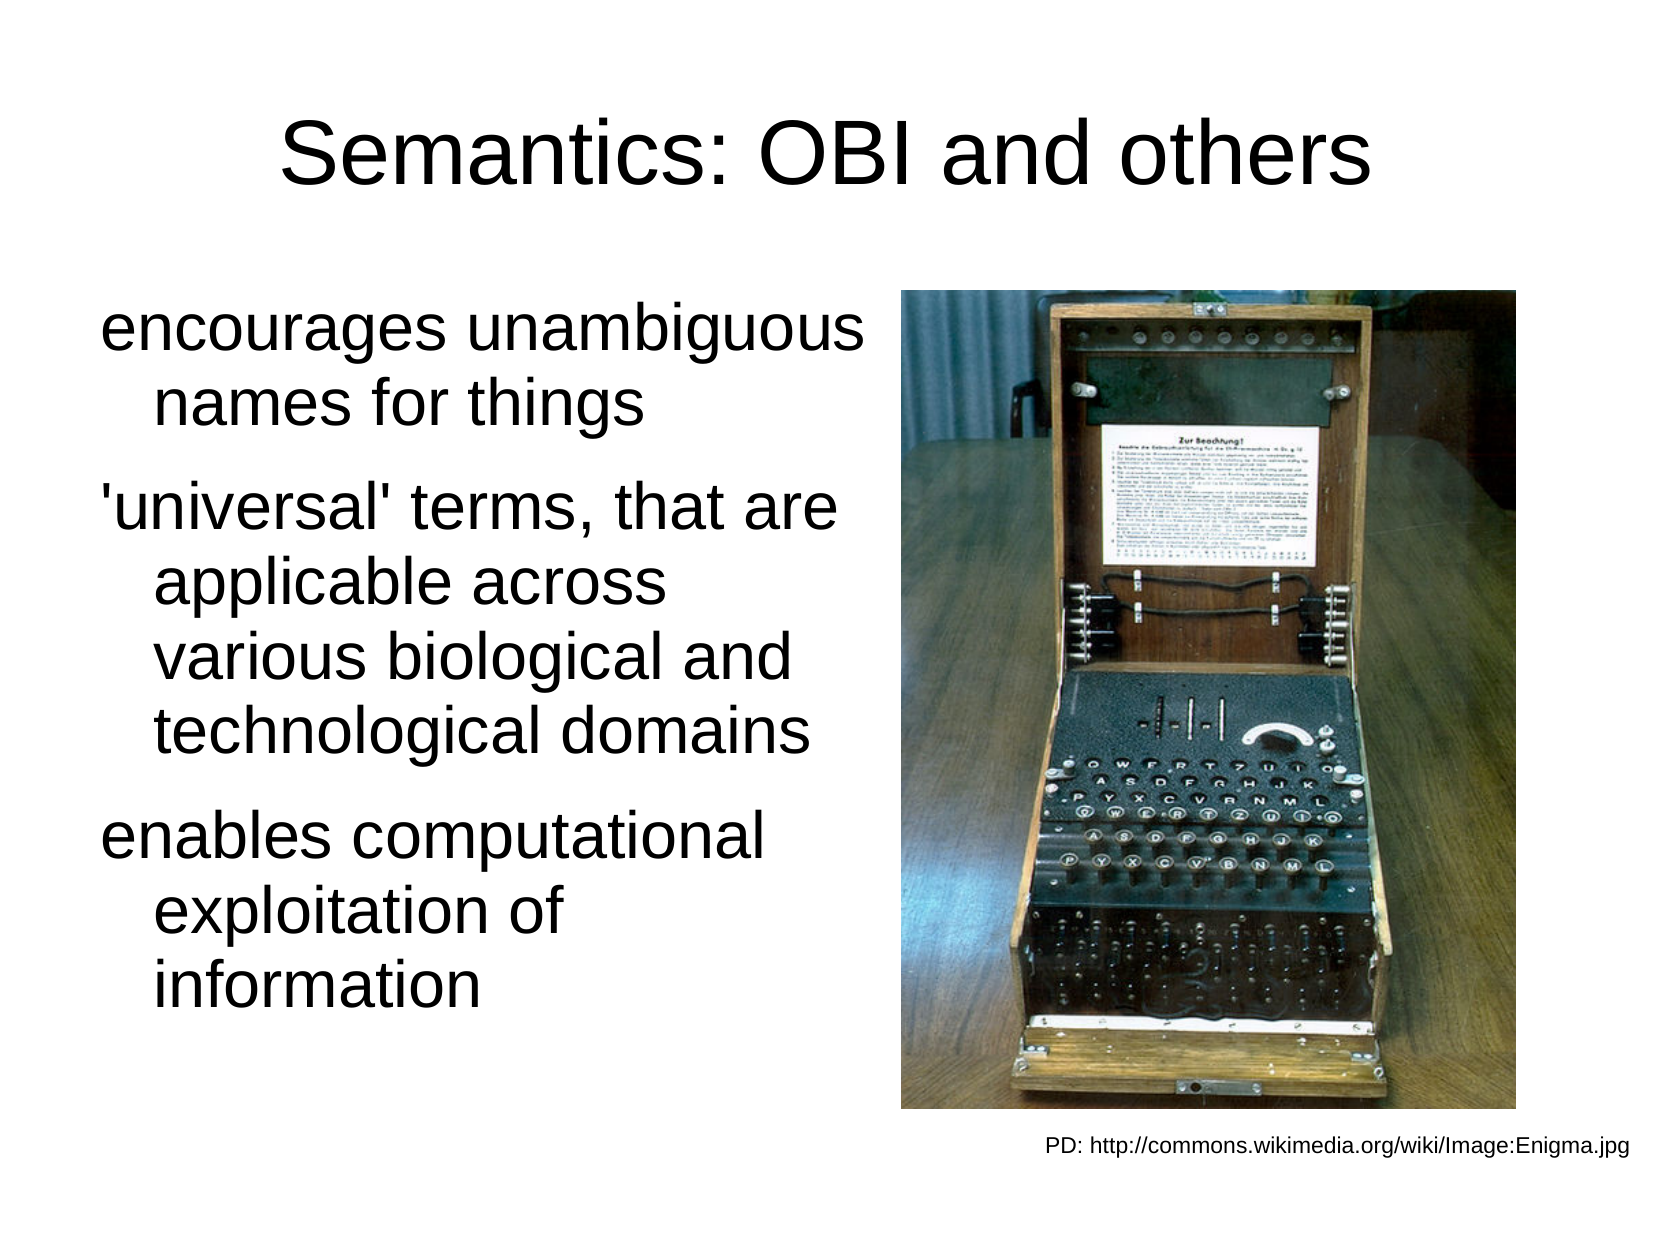

# Semantics: OBI and others
encourages unambiguous names for things
'universal' terms, that are applicable across various biological and technological domains
enables computational exploitation of information
PD: http://commons.wikimedia.org/wiki/Image:Enigma.jpg